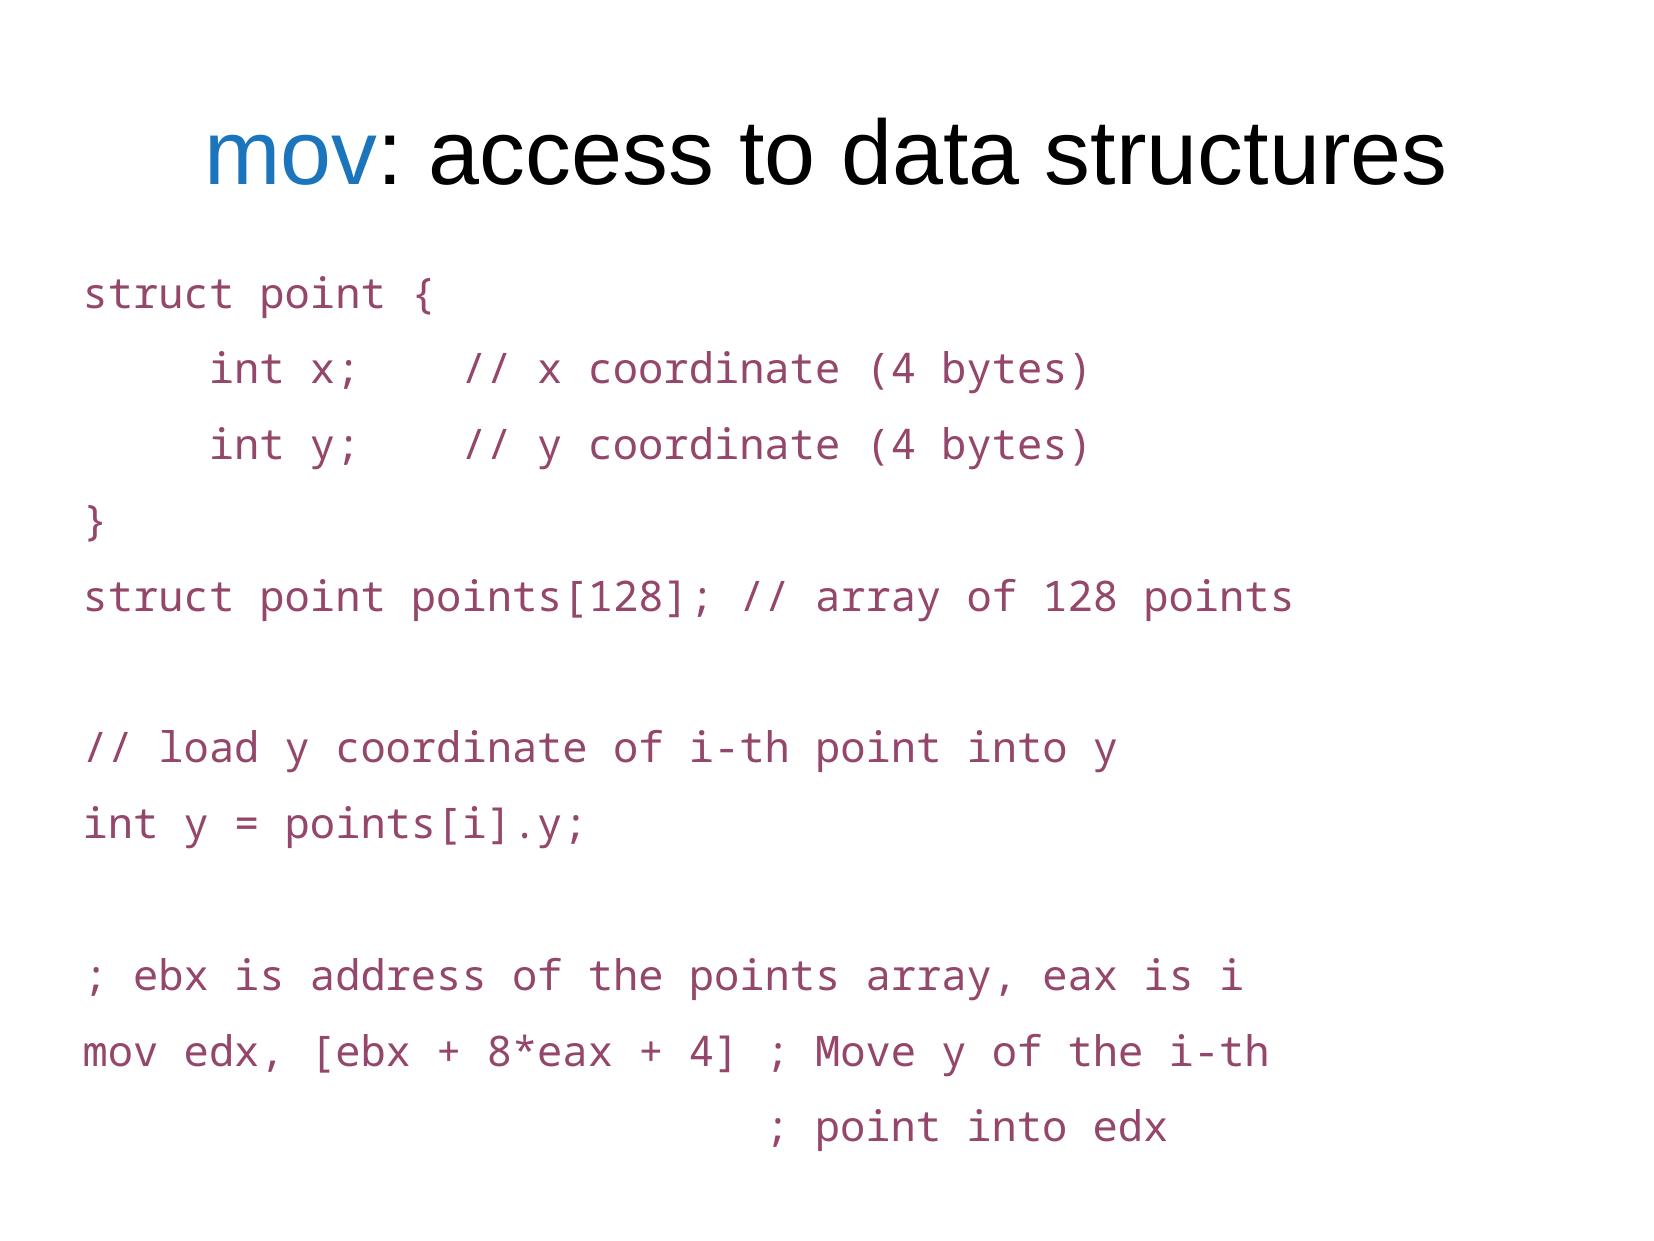

# mov: access to data structures
struct point {
 int x; // x coordinate (4 bytes)
 int y; // y coordinate (4 bytes)
}
struct point points[128]; // array of 128 points
// load y coordinate of i-th point into y
int y = points[i].y;
; ebx is address of the points array, eax is i
mov edx, [ebx + 8*eax + 4] ; Move y of the i-th
 ; point into edx